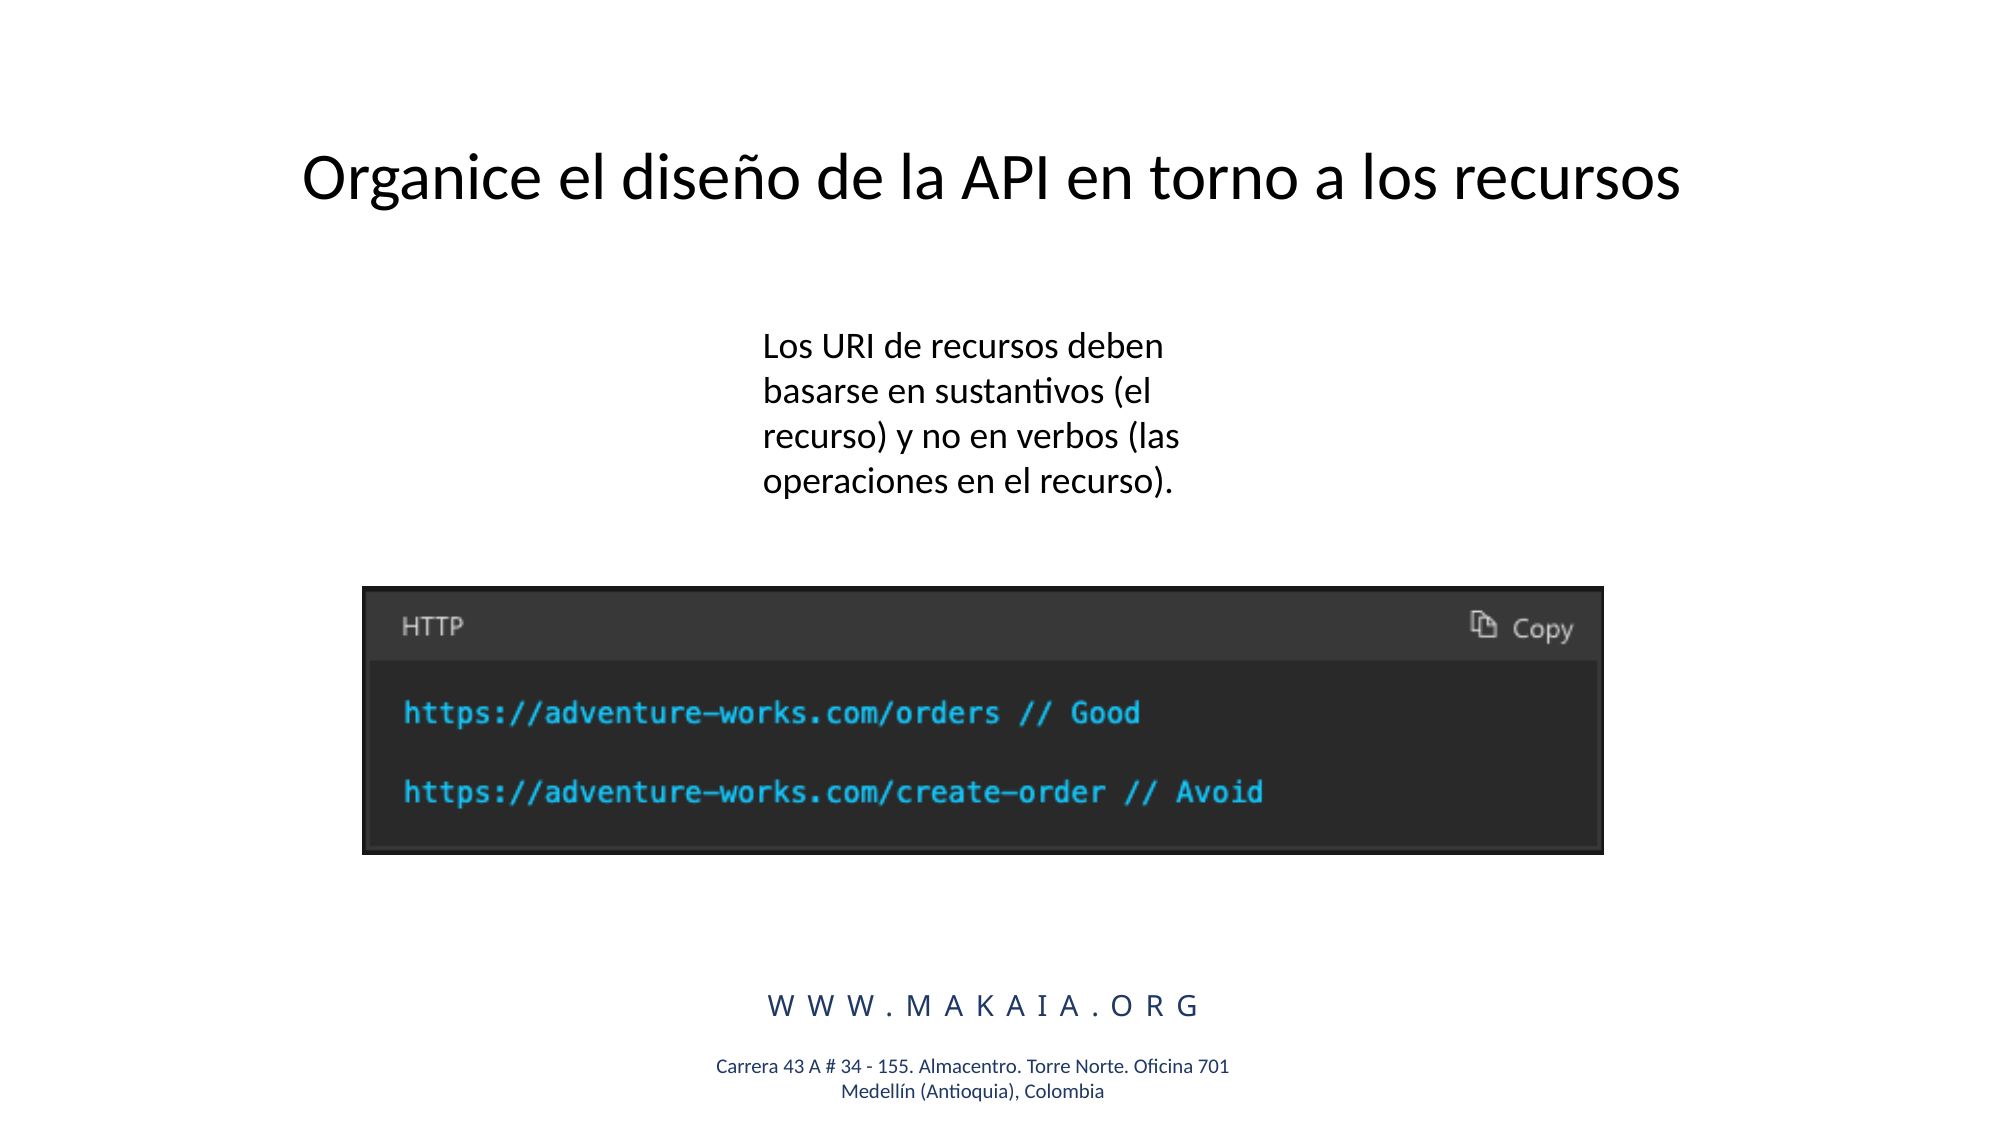

Organice el diseño de la API en torno a los recursos
Los URI de recursos deben basarse en sustantivos (el recurso) y no en verbos (las operaciones en el recurso).
WWW.MAKAIA.ORG
Carrera 43 A # 34 - 155. Almacentro. Torre Norte. Oficina 701
Medellín (Antioquia), Colombia